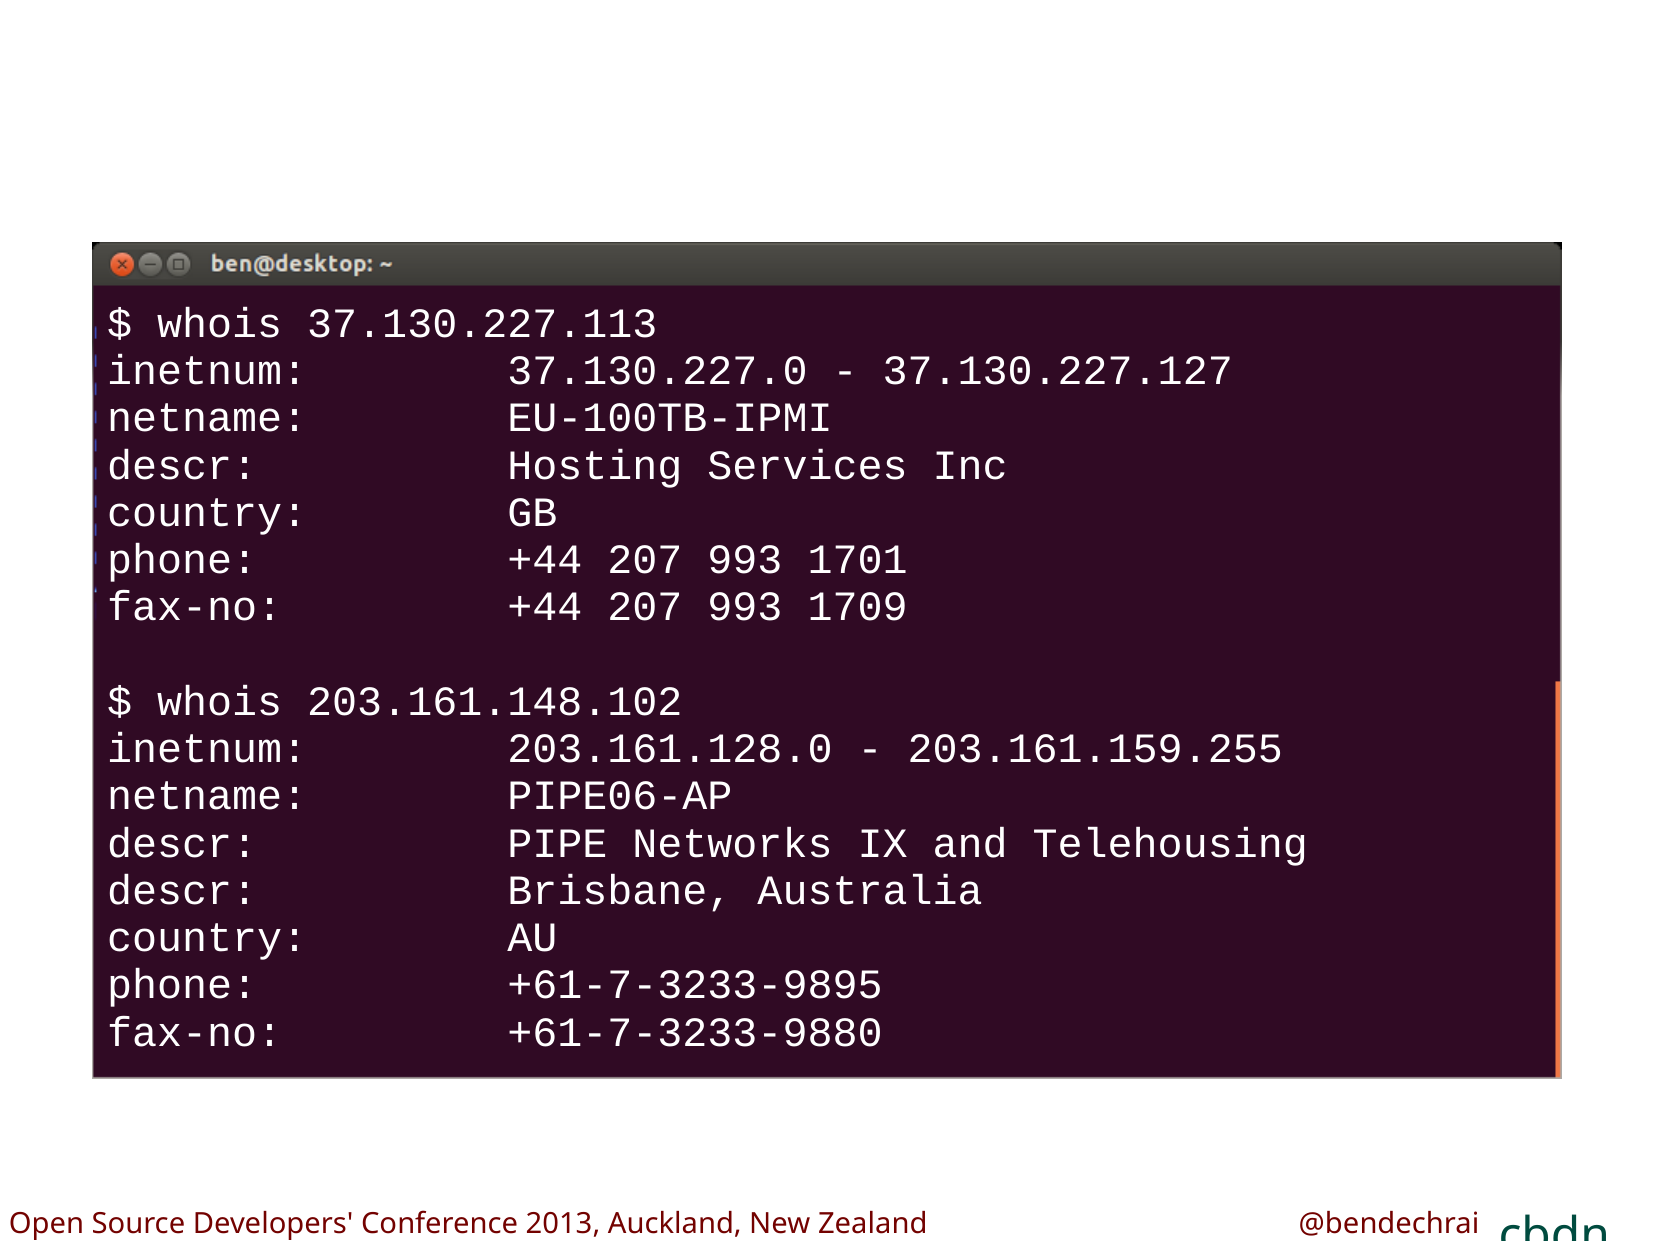

$ whois 37.130.227.113
inetnum: 37.130.227.0 - 37.130.227.127
netname: EU-100TB-IPMI
descr: Hosting Services Inc
country: GB
phone: +44 207 993 1701
fax-no: +44 207 993 1709
$ whois 203.161.148.102
inetnum: 203.161.128.0 - 203.161.159.255
netname: PIPE06-AP
descr: PIPE Networks IX and Telehousing
descr: Brisbane, Australia
country: AU
phone: +61-7-3233-9895
fax-no: +61-7-3233-9880
cbdn
Open Source Developers' Conference 2013, Auckland, New Zealand
@bendechrai